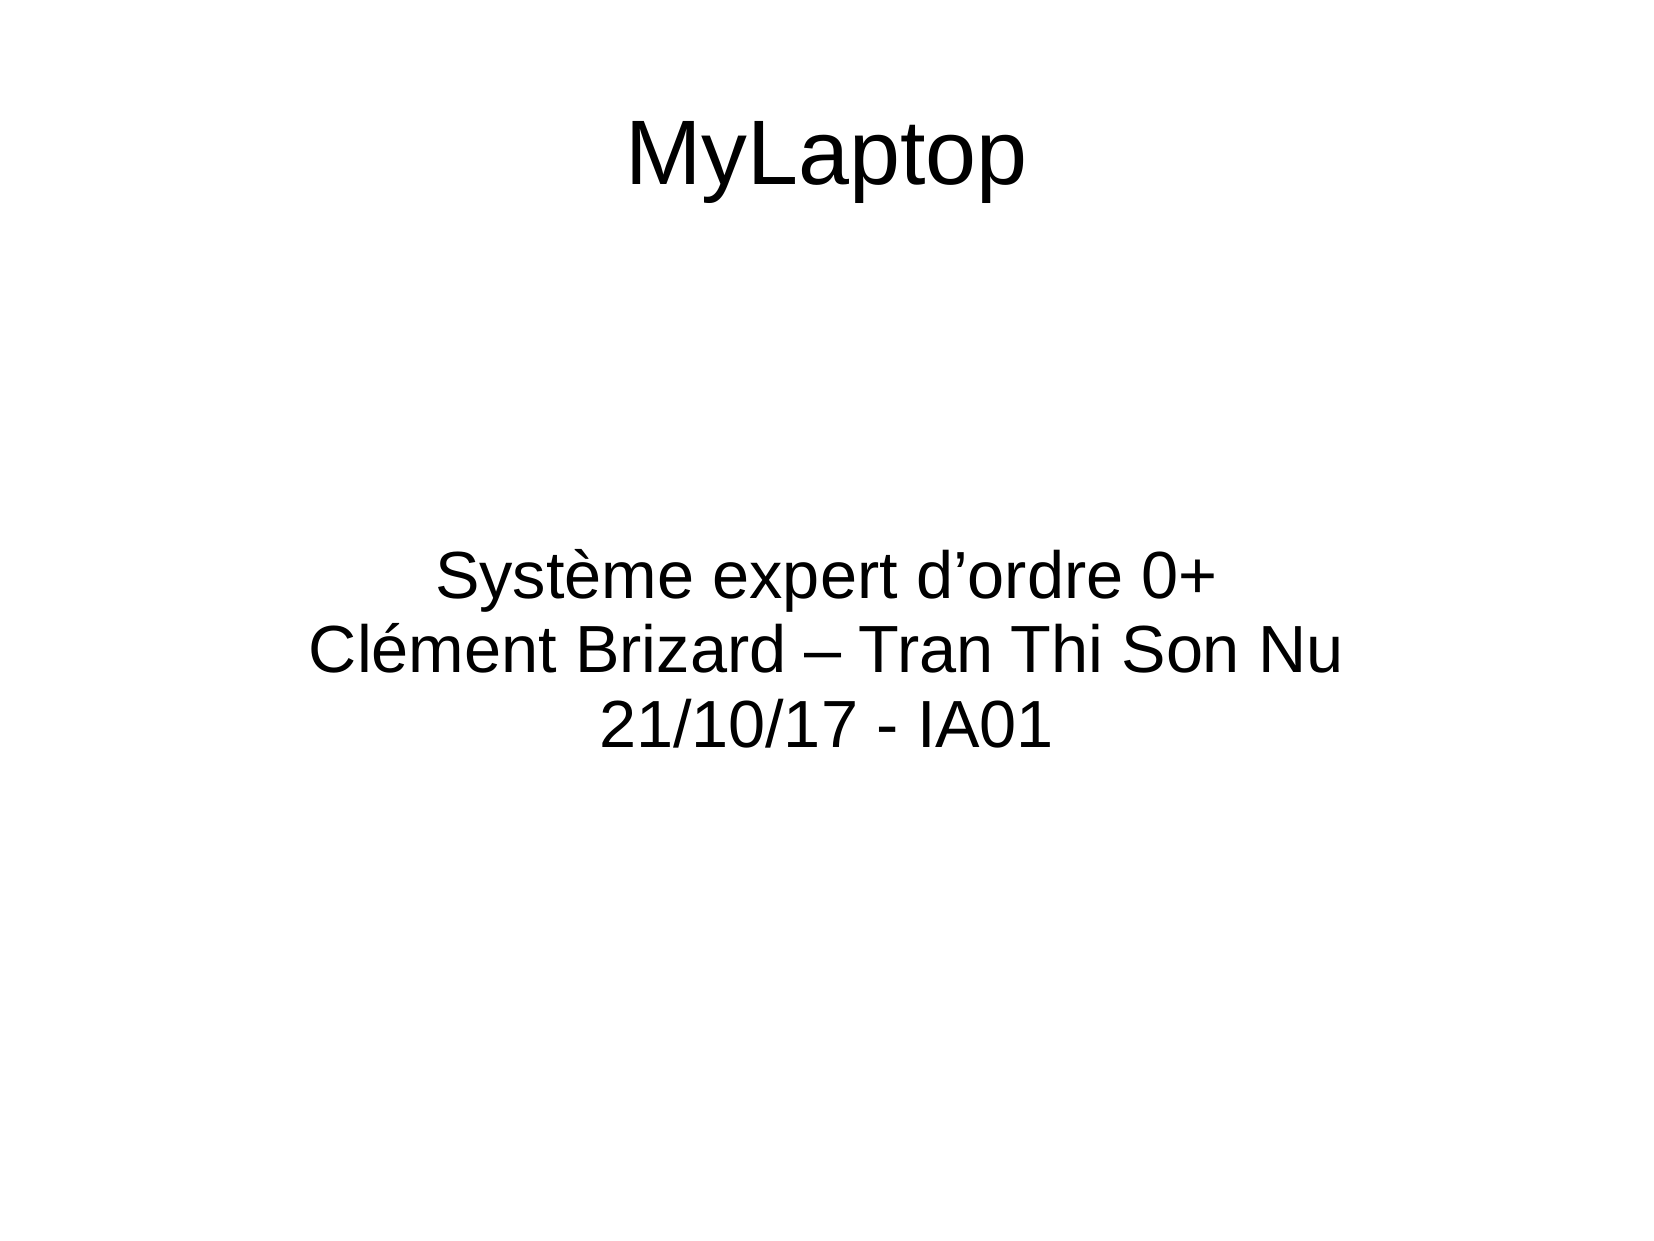

# MyLaptop
Système expert d’ordre 0+
Clément Brizard – Tran Thi Son Nu
21/10/17 - IA01